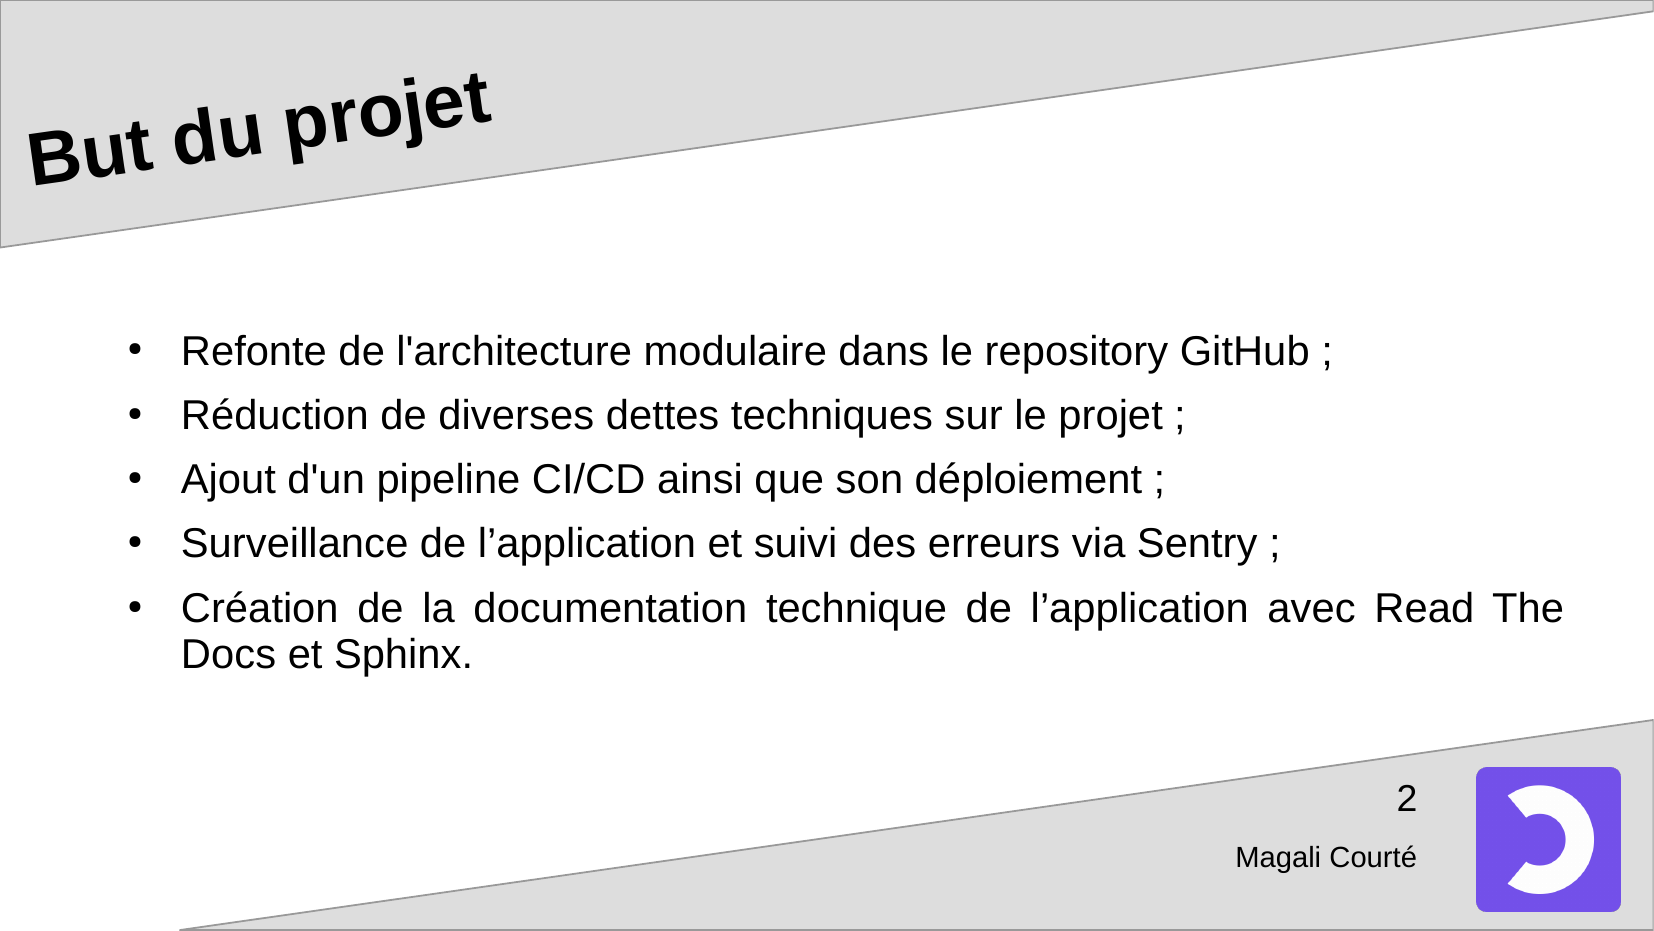

# But du projet
Refonte de l'architecture modulaire dans le repository GitHub ;
Réduction de diverses dettes techniques sur le projet ;
Ajout d'un pipeline CI/CD ainsi que son déploiement ;
Surveillance de l’application et suivi des erreurs via Sentry ;
Création de la documentation technique de l’application avec Read The Docs et Sphinx.
2